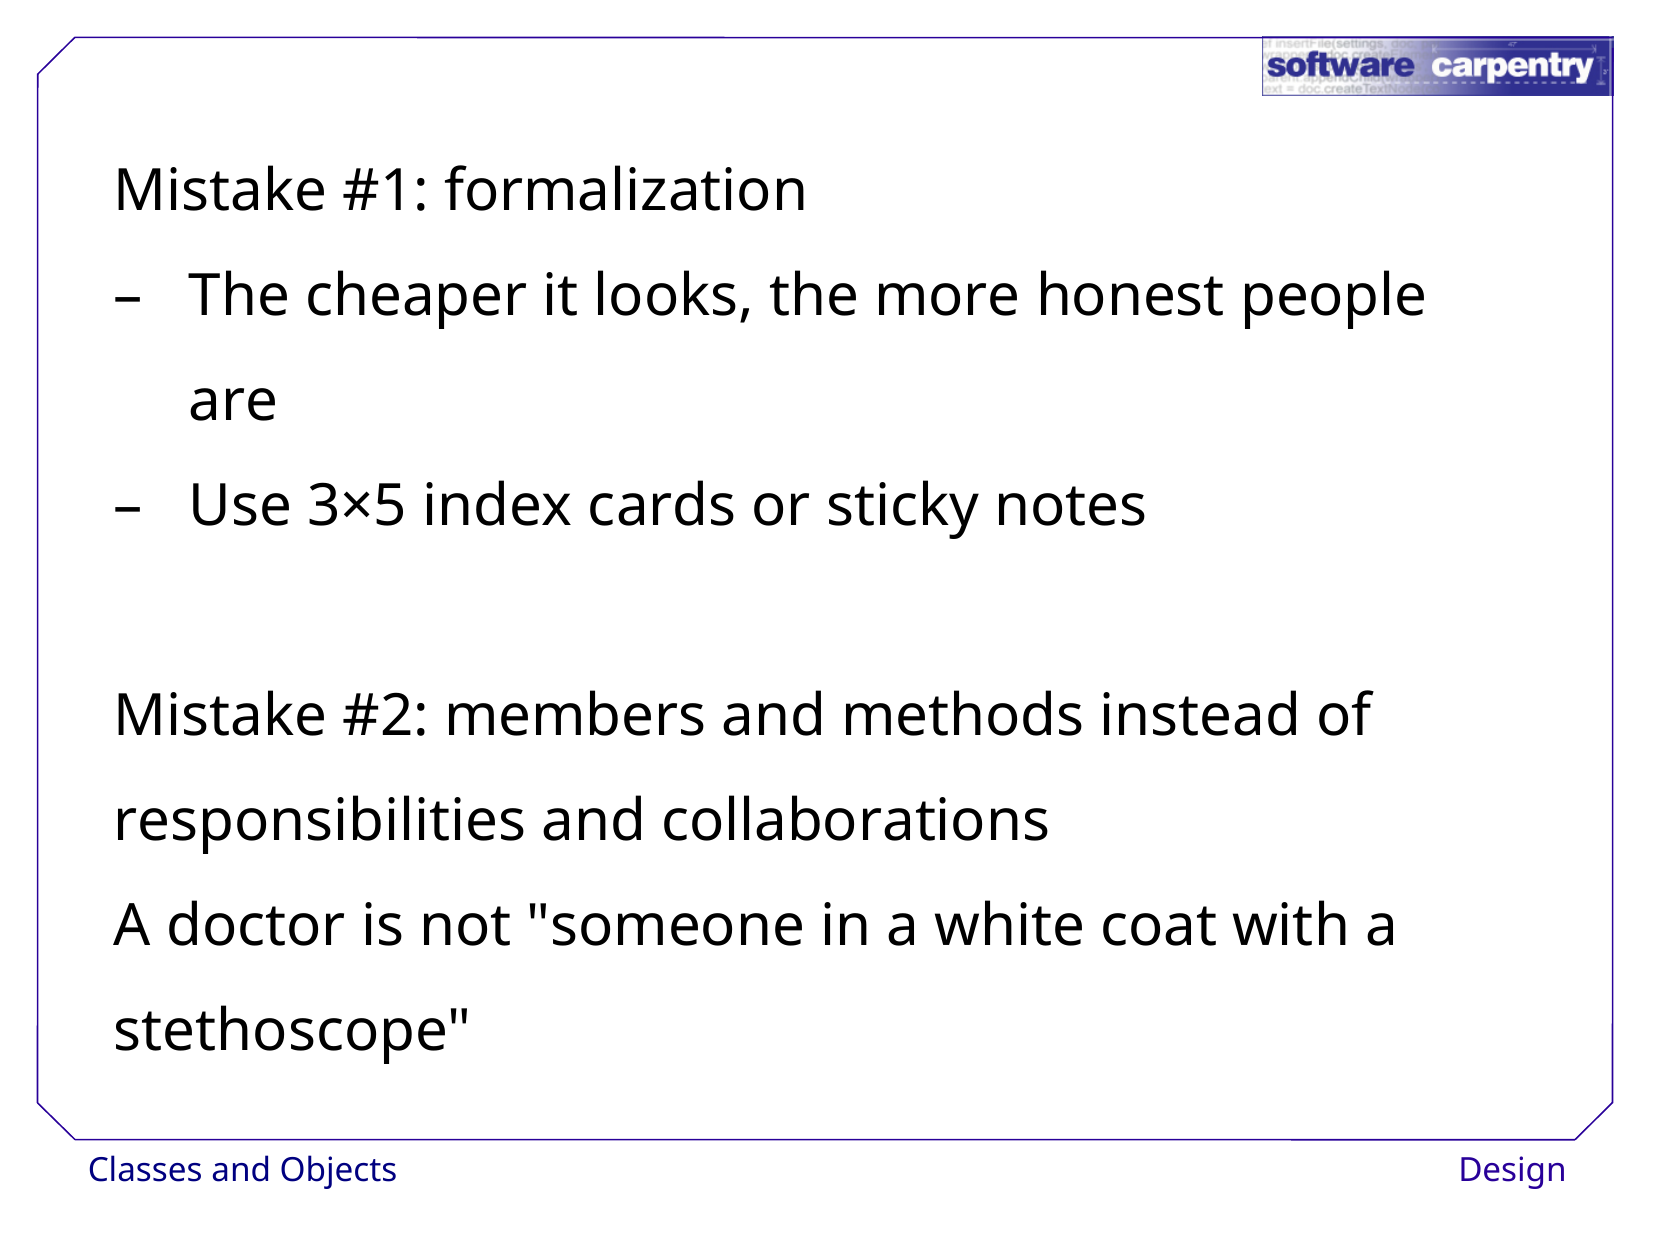

Mistake #1: formalization
–	The cheaper it looks, the more honest people are
–	Use 3×5 index cards or sticky notes
Mistake #2: members and methods instead of
responsibilities and collaborations
A doctor is not "someone in a white coat with a
stethoscope"